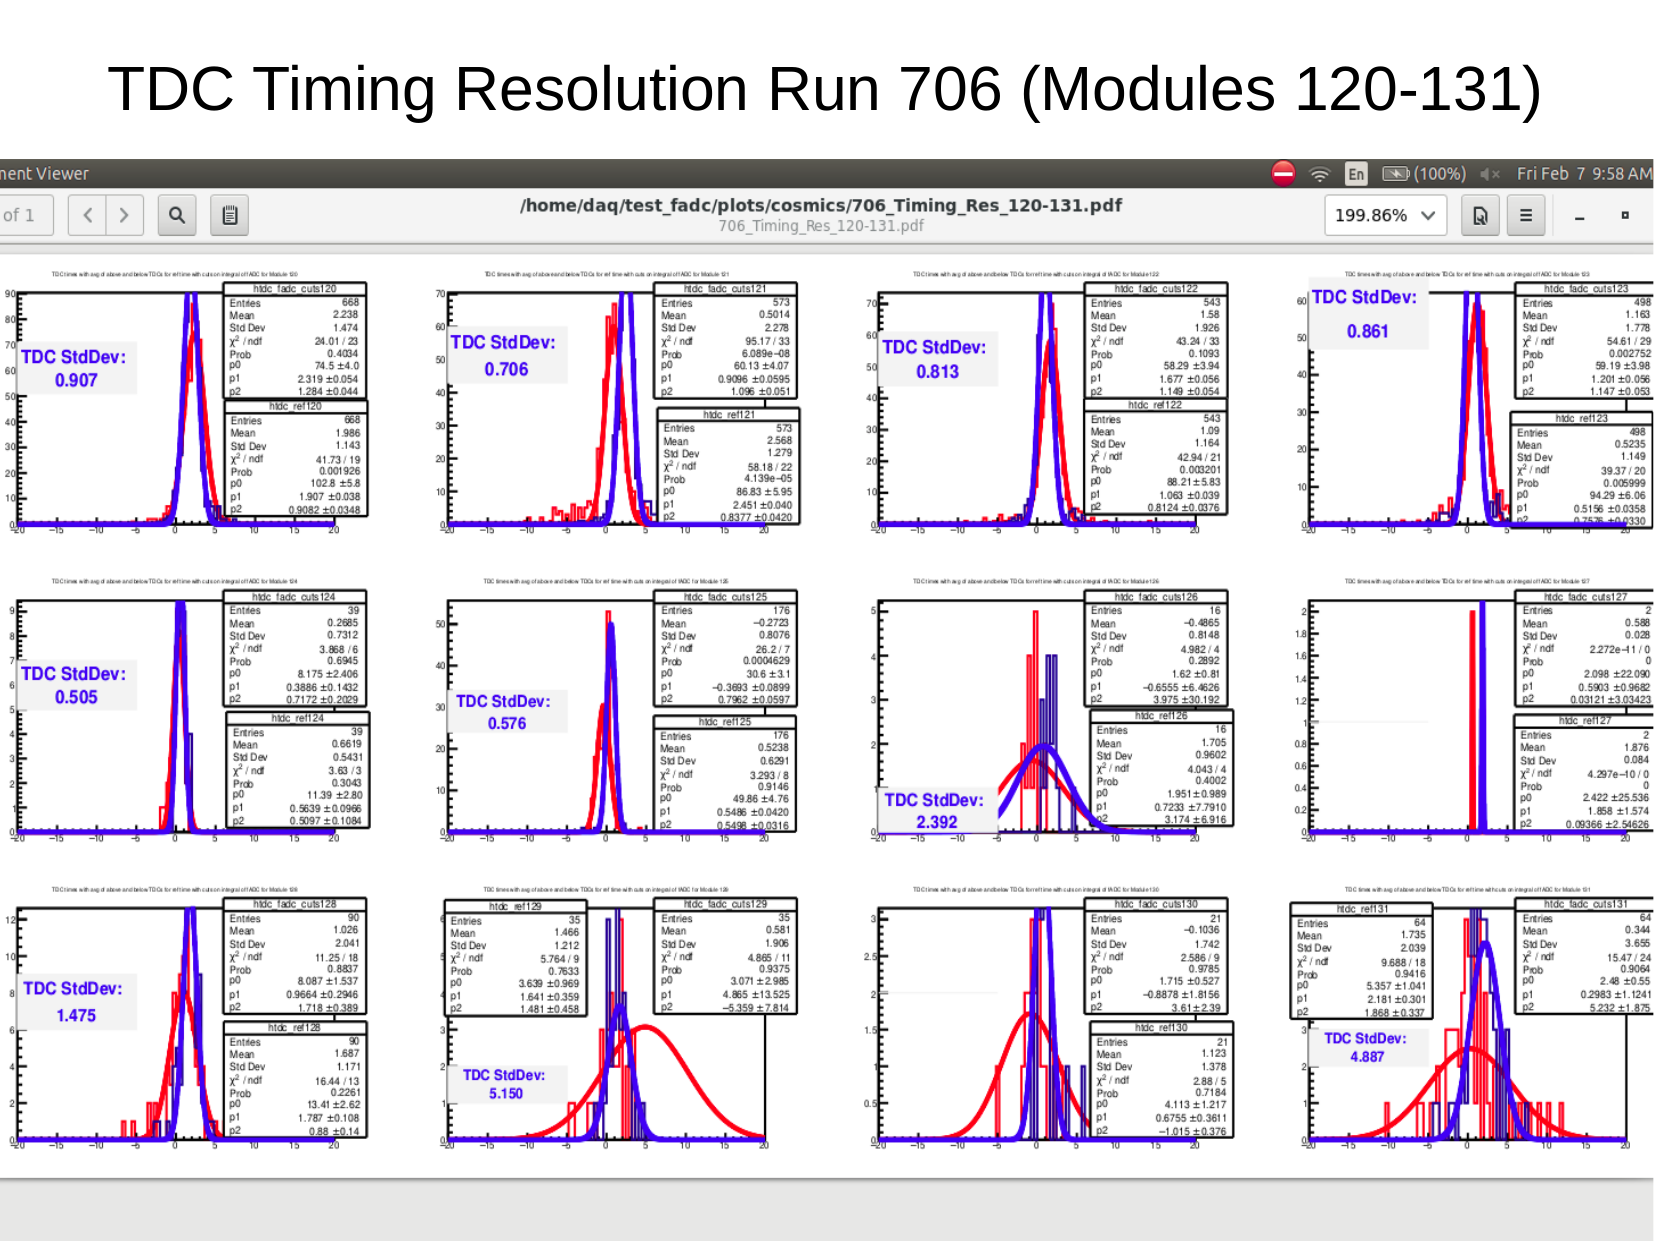

# TDC Timing Resolution Run 706 (Modules 120-131)